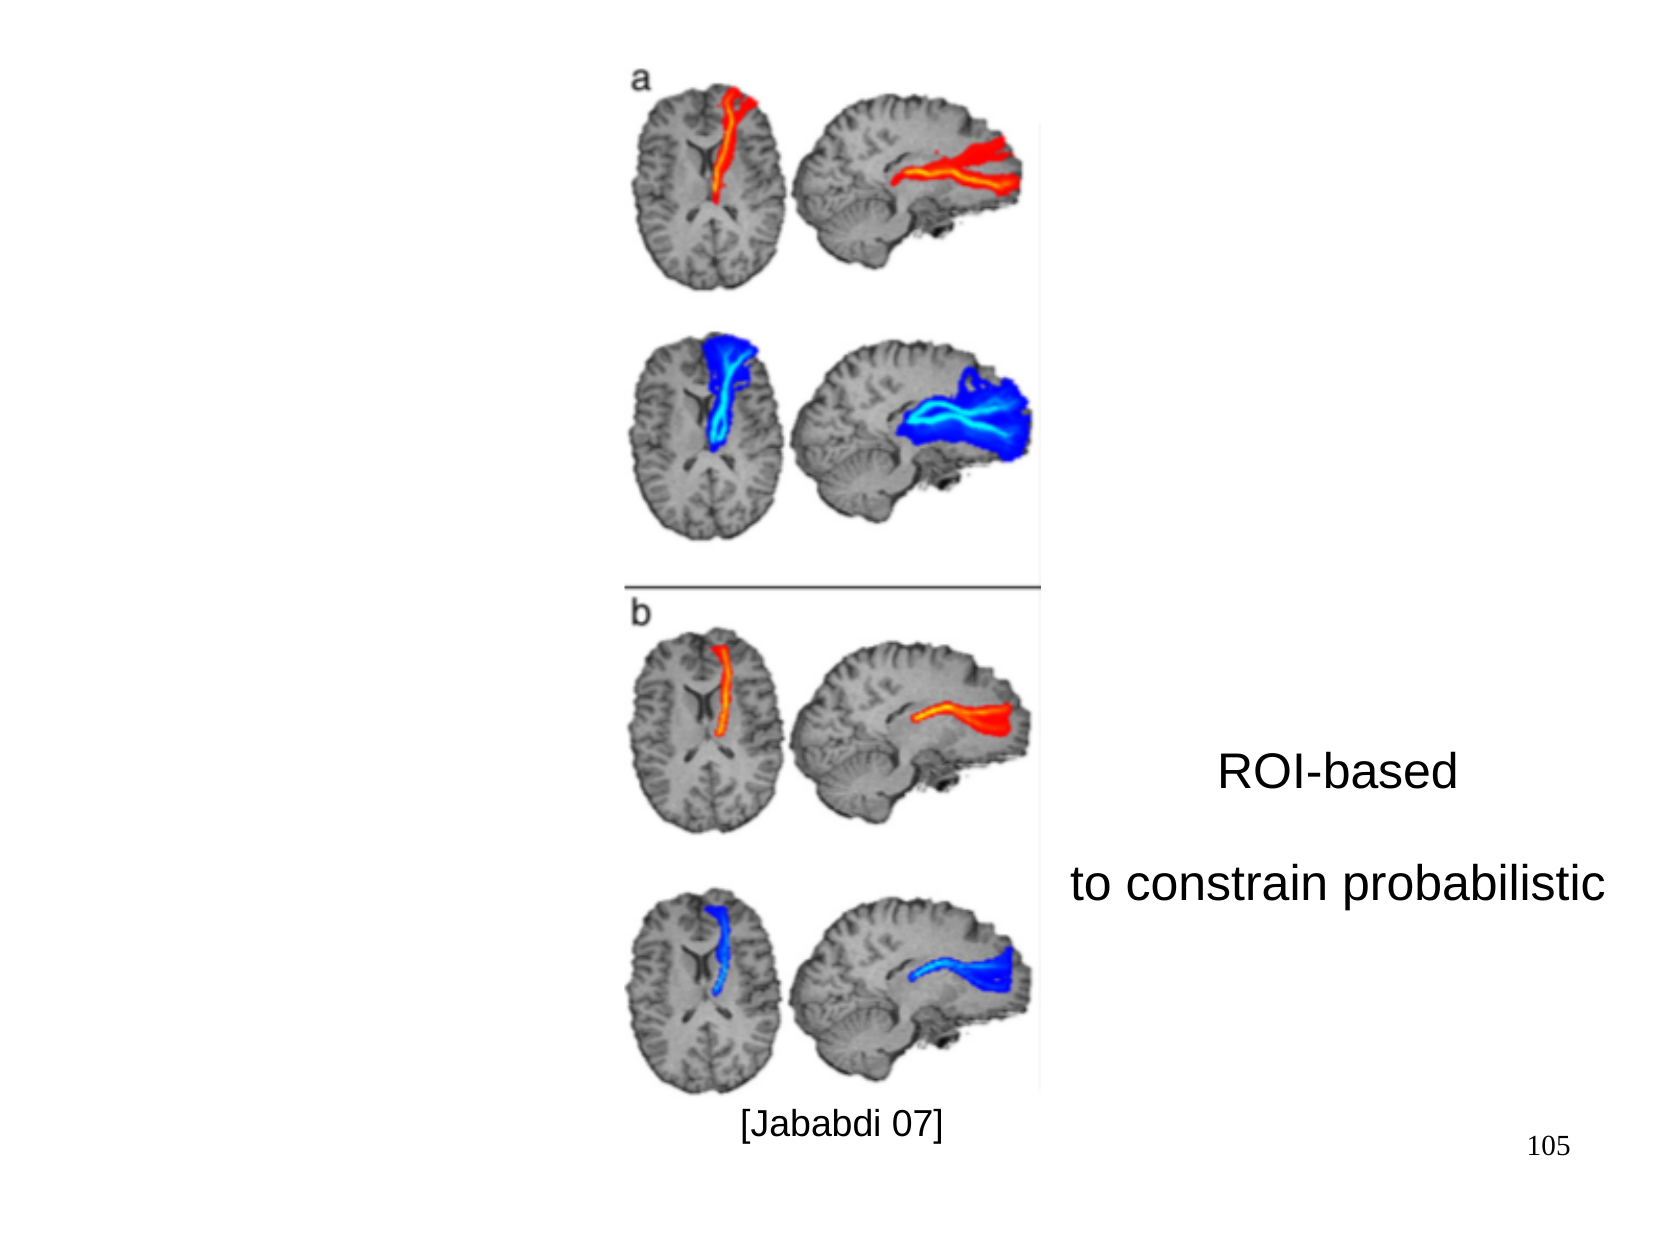

ROI-based
to constrain probabilistic
[Jababdi 07]
105